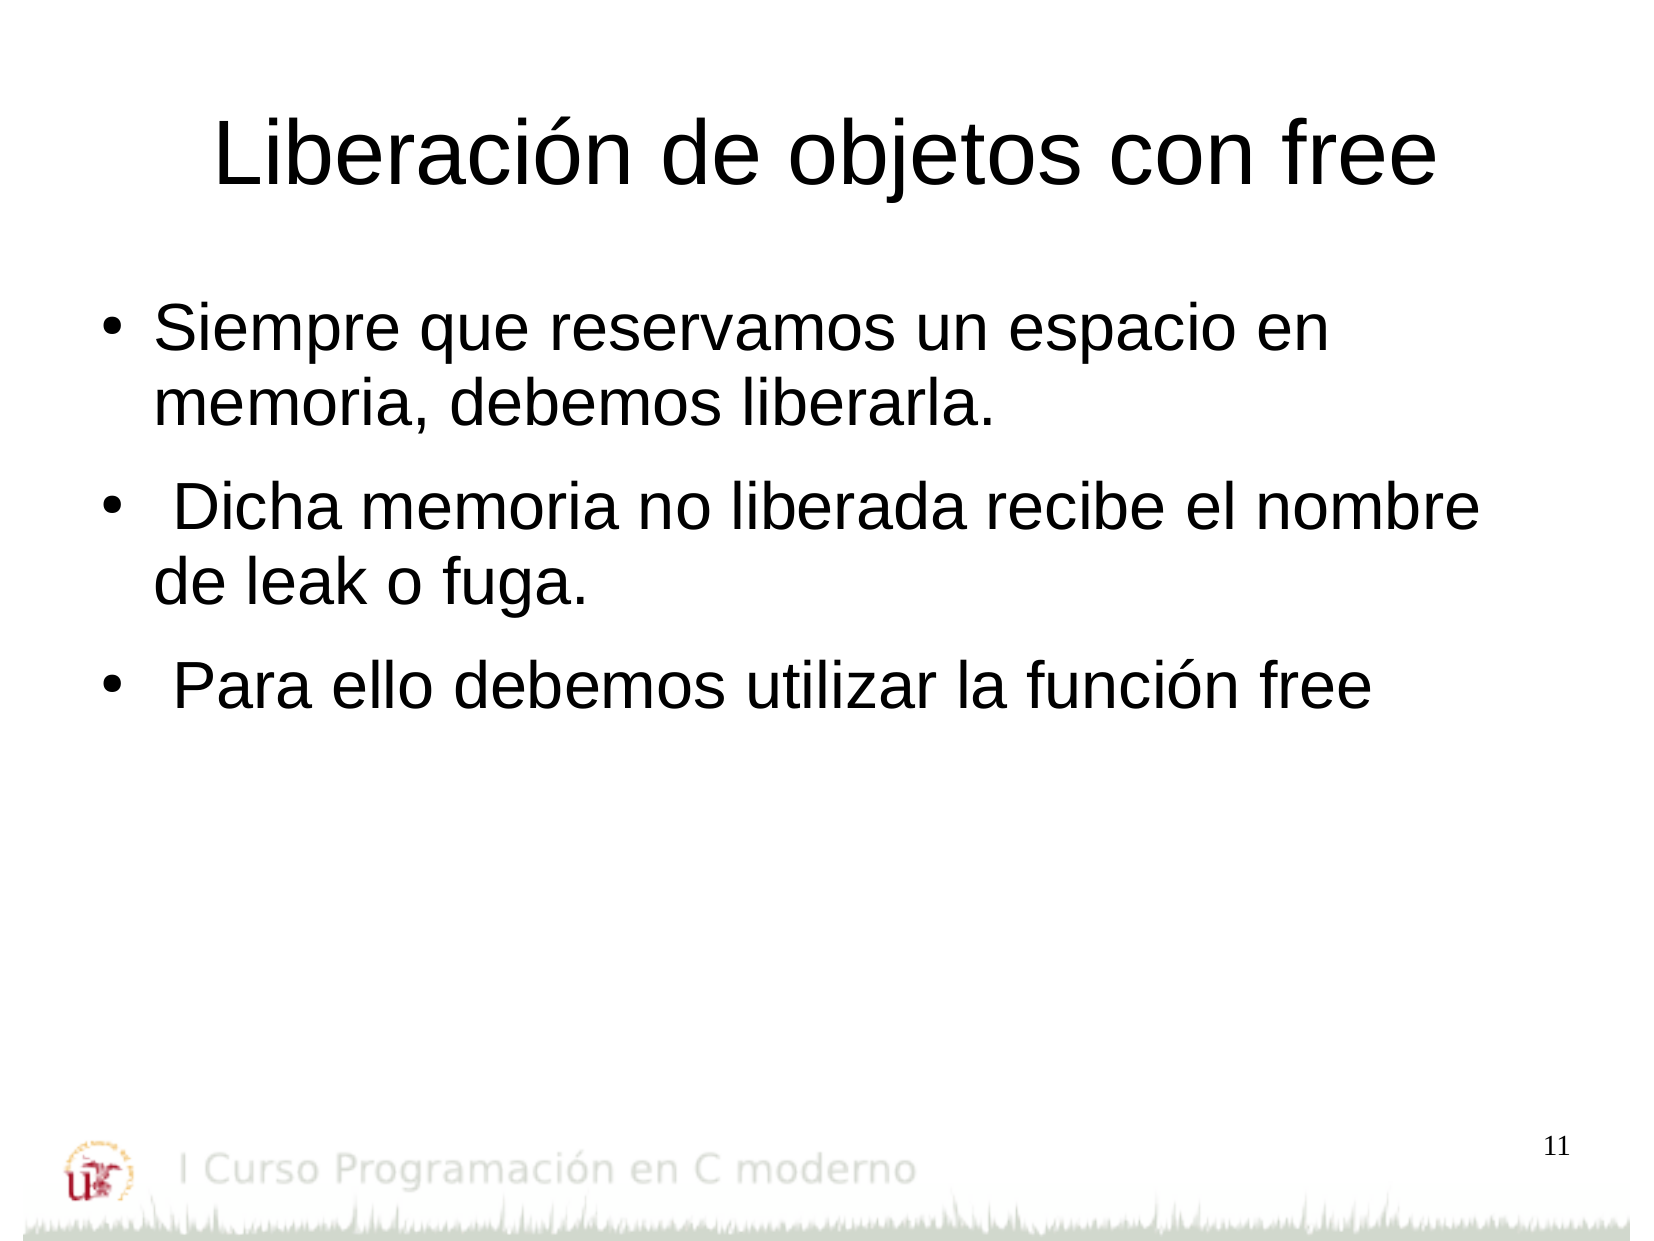

# Liberación de objetos con free
Siempre que reservamos un espacio en memoria, debemos liberarla.
 Dicha memoria no liberada recibe el nombre de leak o fuga.
 Para ello debemos utilizar la función free
11